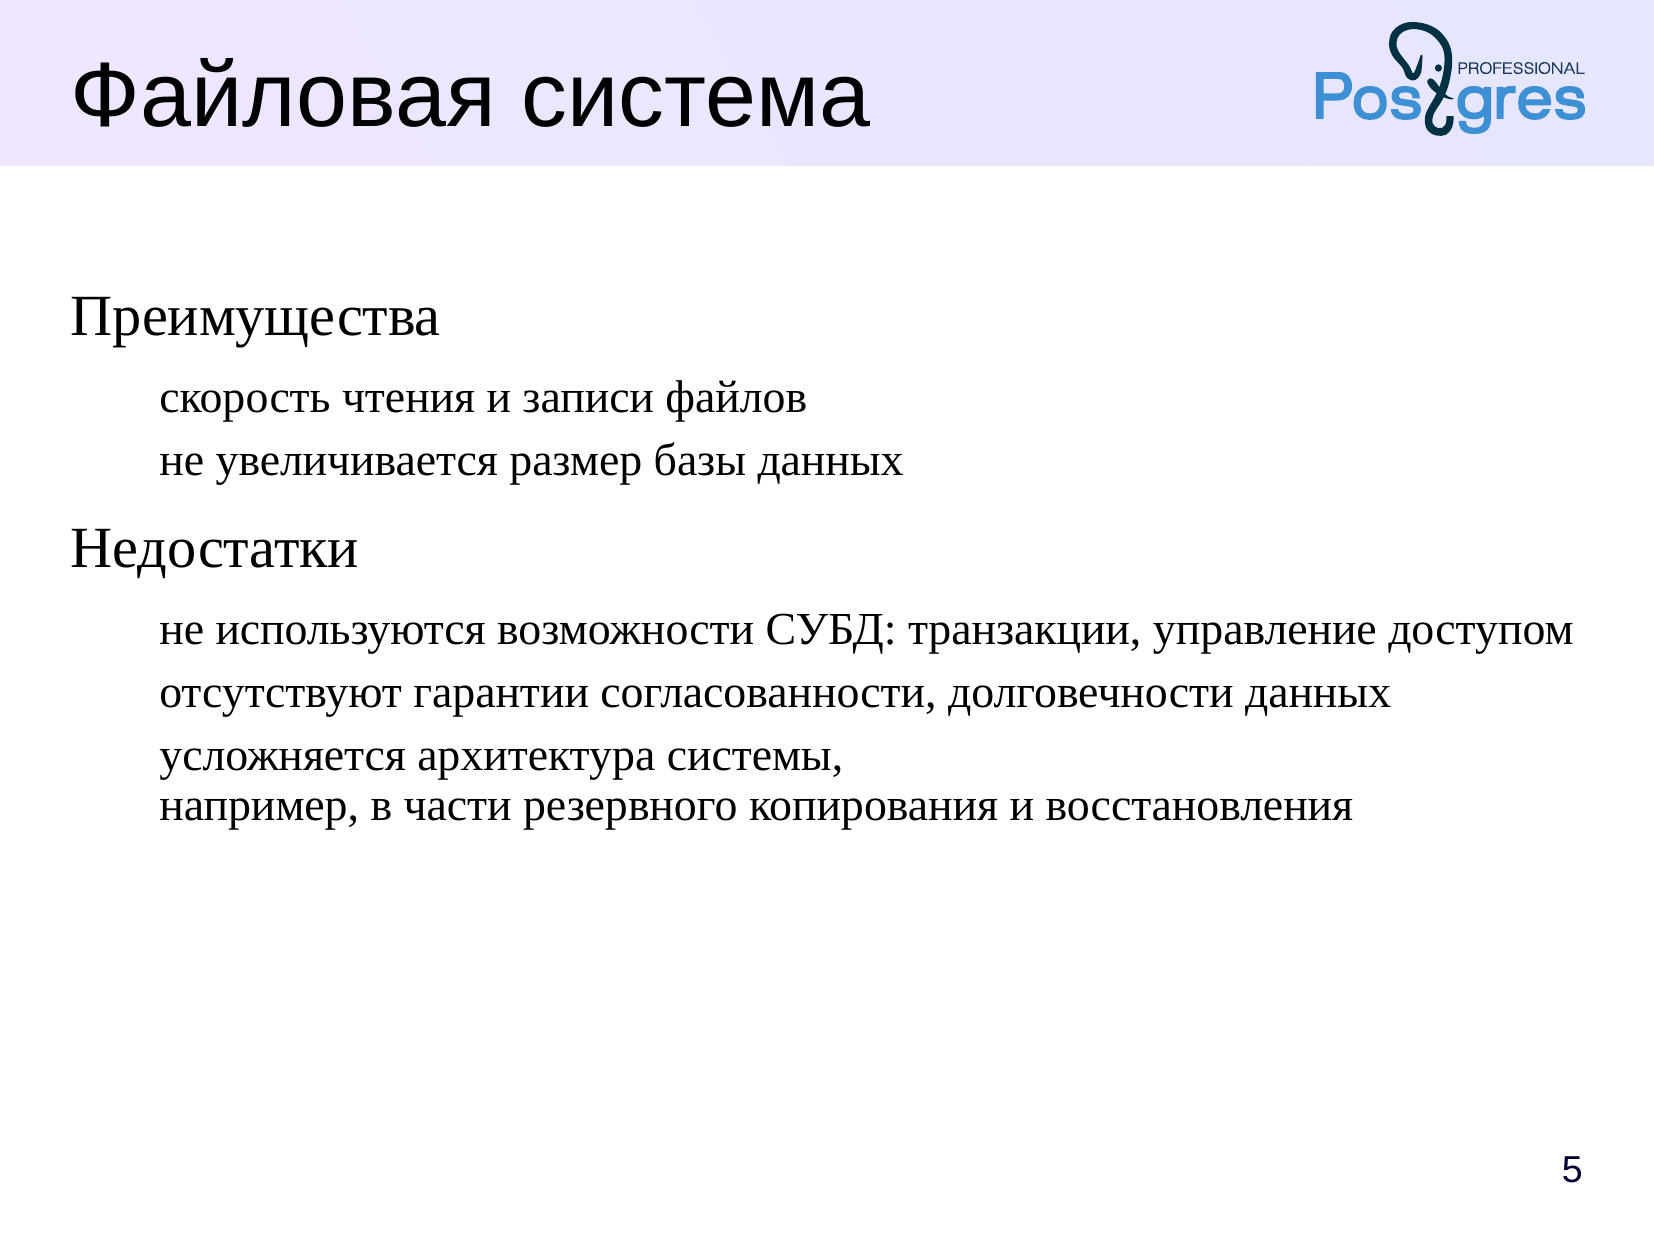

# Файловая система
Преимущества
скорость чтения и записи файлов
не увеличивается размер базы данных
Недостатки
не используются возможности СУБД: транзакции, управление доступом
отсутствуют гарантии согласованности, долговечности данных
усложняется архитектура системы,
например, в части резервного копирования и восстановления